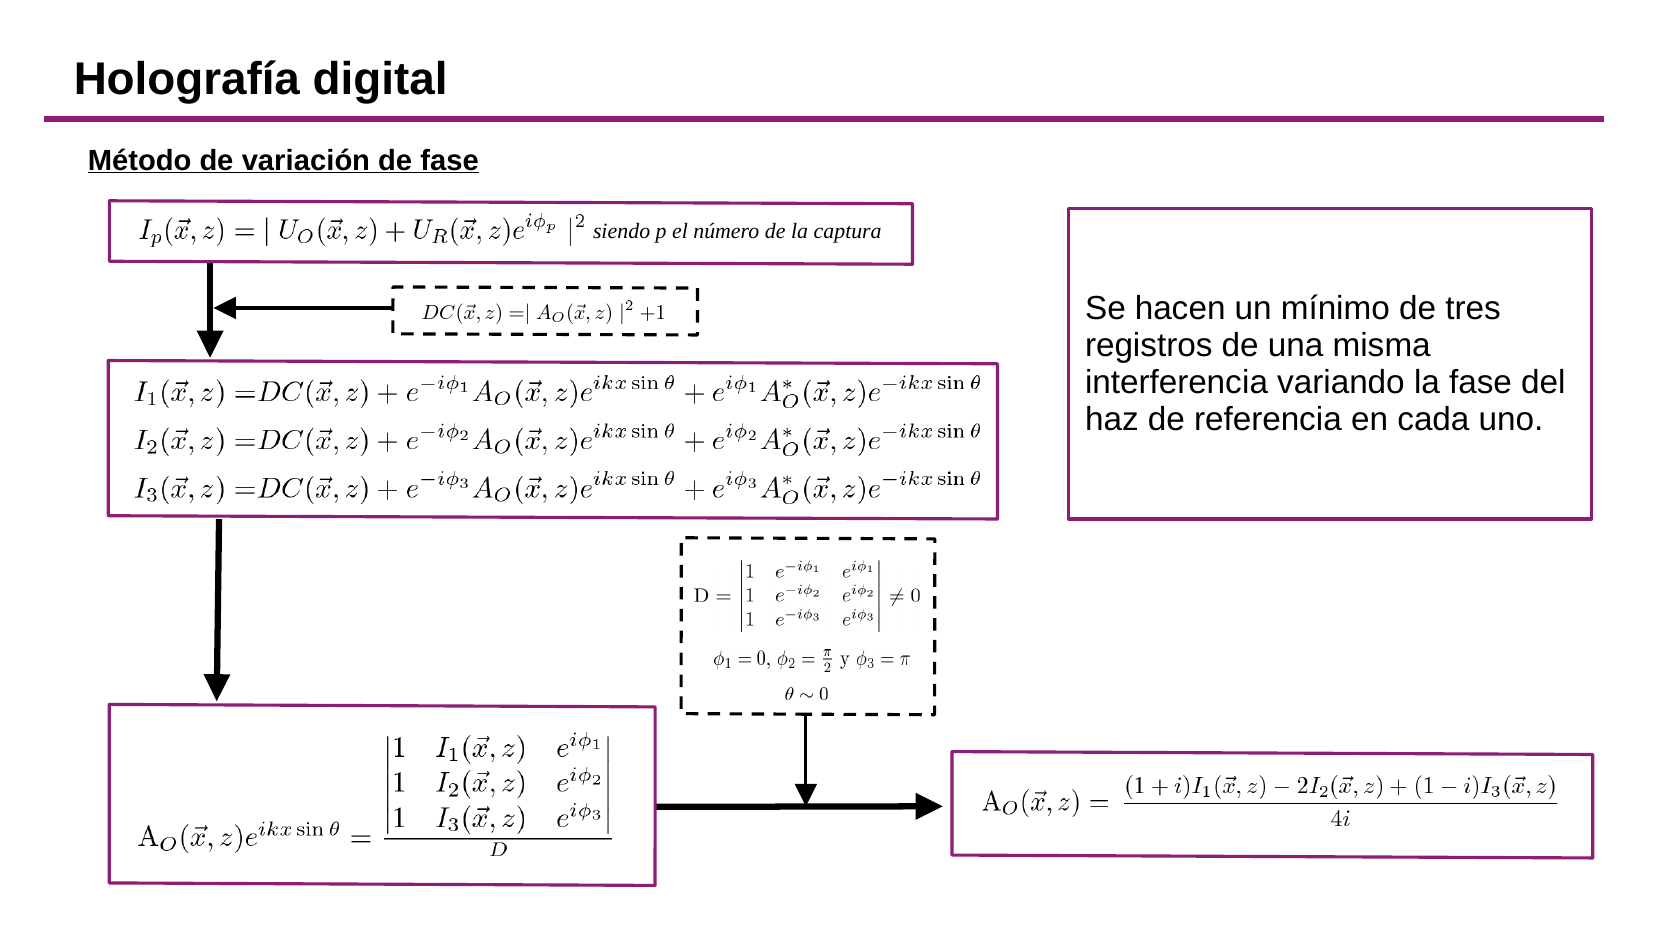

# Holografía digital
Método de variación de fase
Se hacen un mínimo de tres registros de una misma interferencia variando la fase del haz de referencia en cada uno.
 siendo p el número de la captura